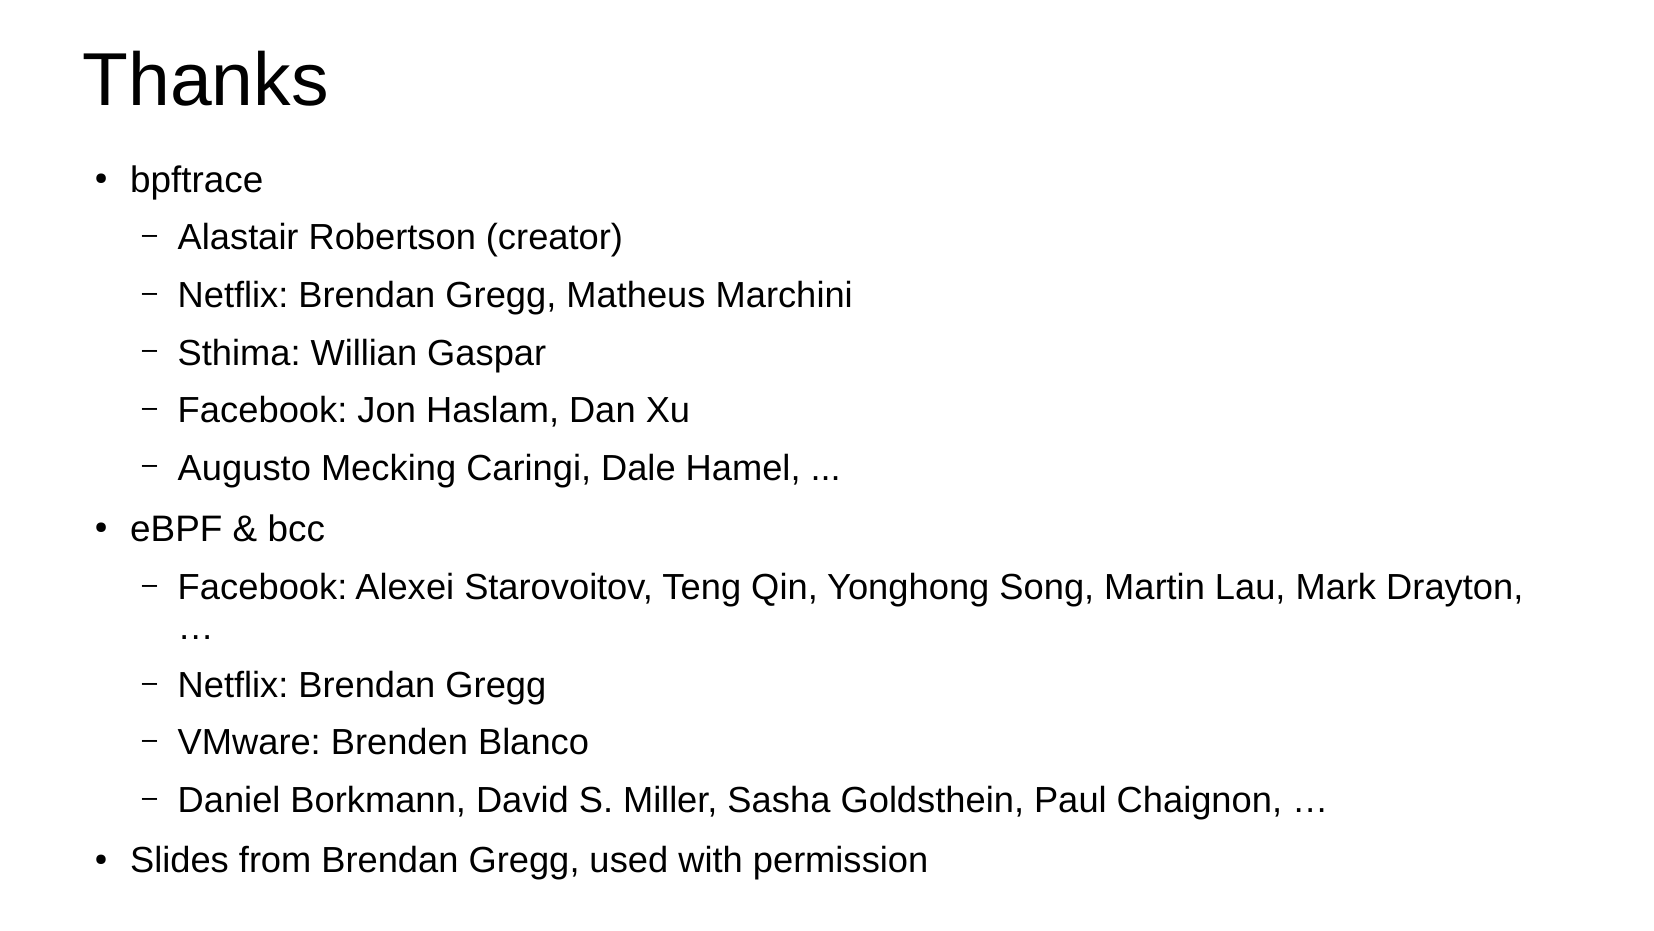

# Thanks
bpftrace
Alastair Robertson (creator)
Netflix: Brendan Gregg, Matheus Marchini
Sthima: Willian Gaspar
Facebook: Jon Haslam, Dan Xu
Augusto Mecking Caringi, Dale Hamel, ...
eBPF & bcc
Facebook: Alexei Starovoitov, Teng Qin, Yonghong Song, Martin Lau, Mark Drayton, …
Netflix: Brendan Gregg
VMware: Brenden Blanco
Daniel Borkmann, David S. Miller, Sasha Goldsthein, Paul Chaignon, …
Slides from Brendan Gregg, used with permission